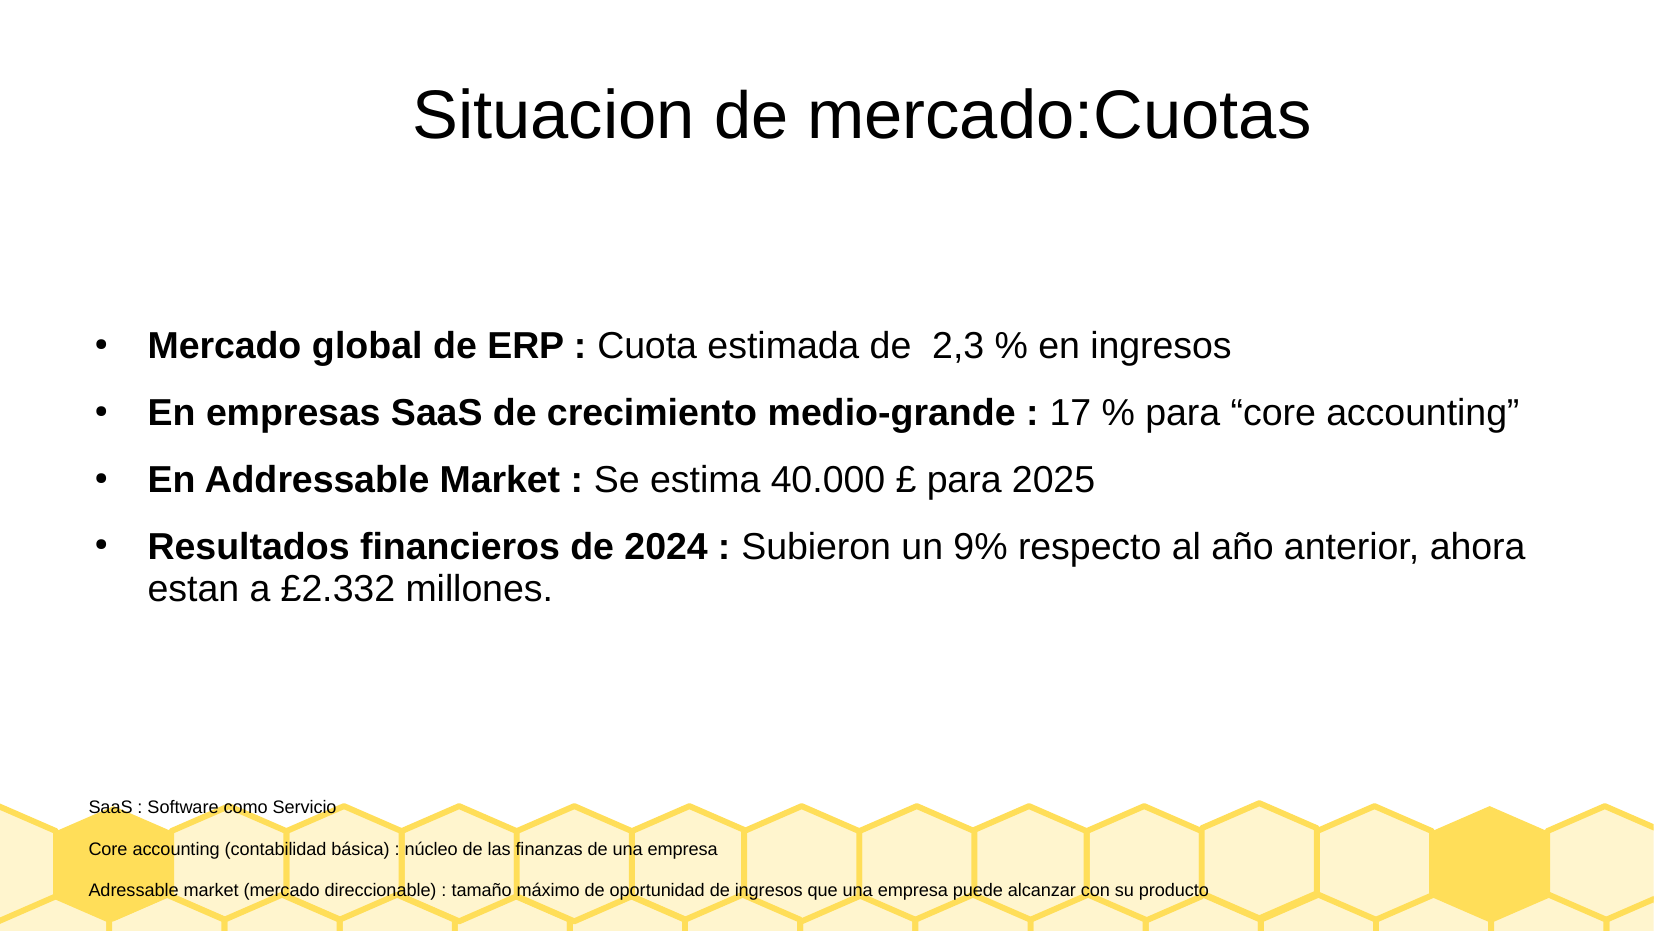

# Situacion de mercado:Cuotas
Mercado global de ERP : Cuota estimada de 2,3 % en ingresos
En empresas SaaS de crecimiento medio-grande : 17 % para “core accounting”
En Addressable Market : Se estima 40.000 £ para 2025
Resultados financieros de 2024 : Subieron un 9% respecto al año anterior, ahora estan a £2.332 millones.
SaaS : Software como Servicio
Core accounting (contabilidad básica) : núcleo de las finanzas de una empresa
Adressable market (mercado direccionable) : tamaño máximo de oportunidad de ingresos que una empresa puede alcanzar con su producto